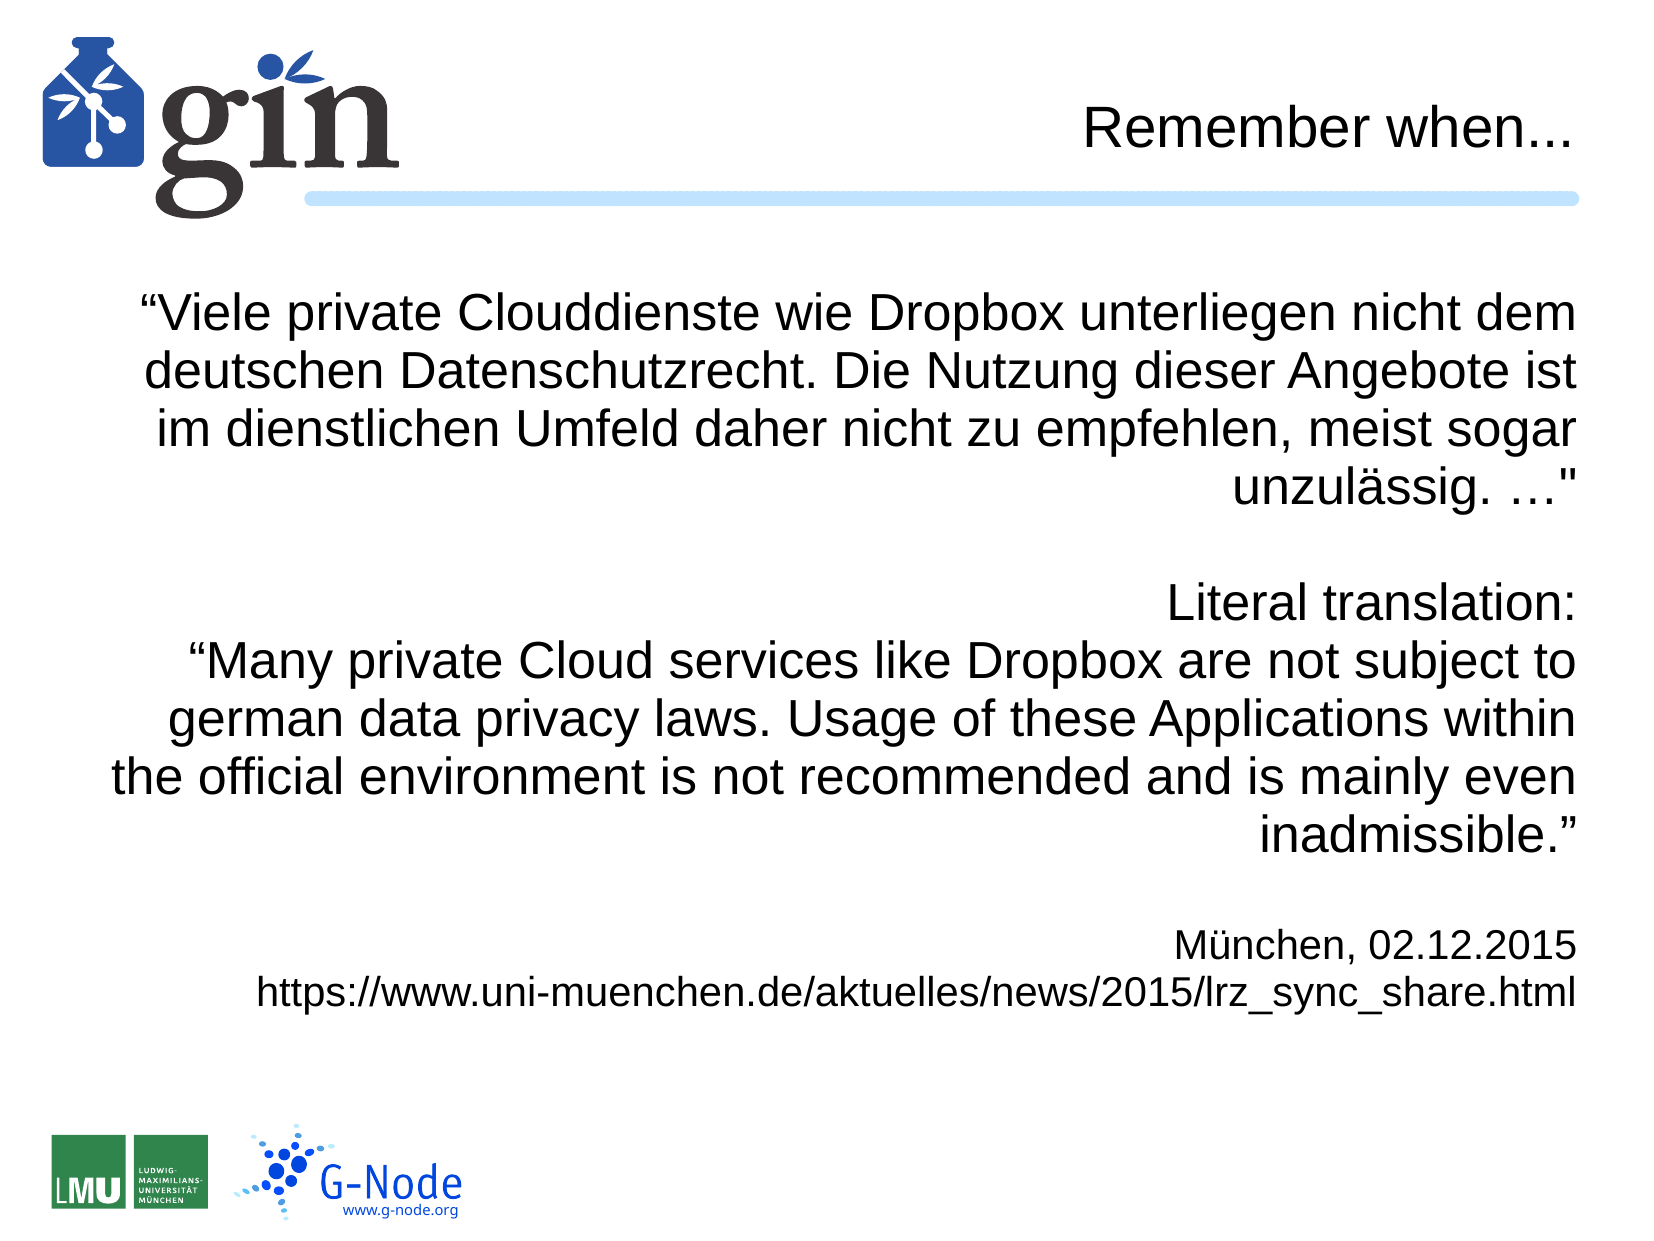

Remember when...
“Viele private Clouddienste wie Dropbox unterliegen nicht dem deutschen Datenschutzrecht. Die Nutzung dieser Angebote ist im dienstlichen Umfeld daher nicht zu empfehlen, meist sogar unzulässig. …"
Literal translation:
“Many private Cloud services like Dropbox are not subject to german data privacy laws. Usage of these Applications within the official environment is not recommended and is mainly even inadmissible.”
München, 02.12.2015
https://www.uni-muenchen.de/aktuelles/news/2015/lrz_sync_share.html